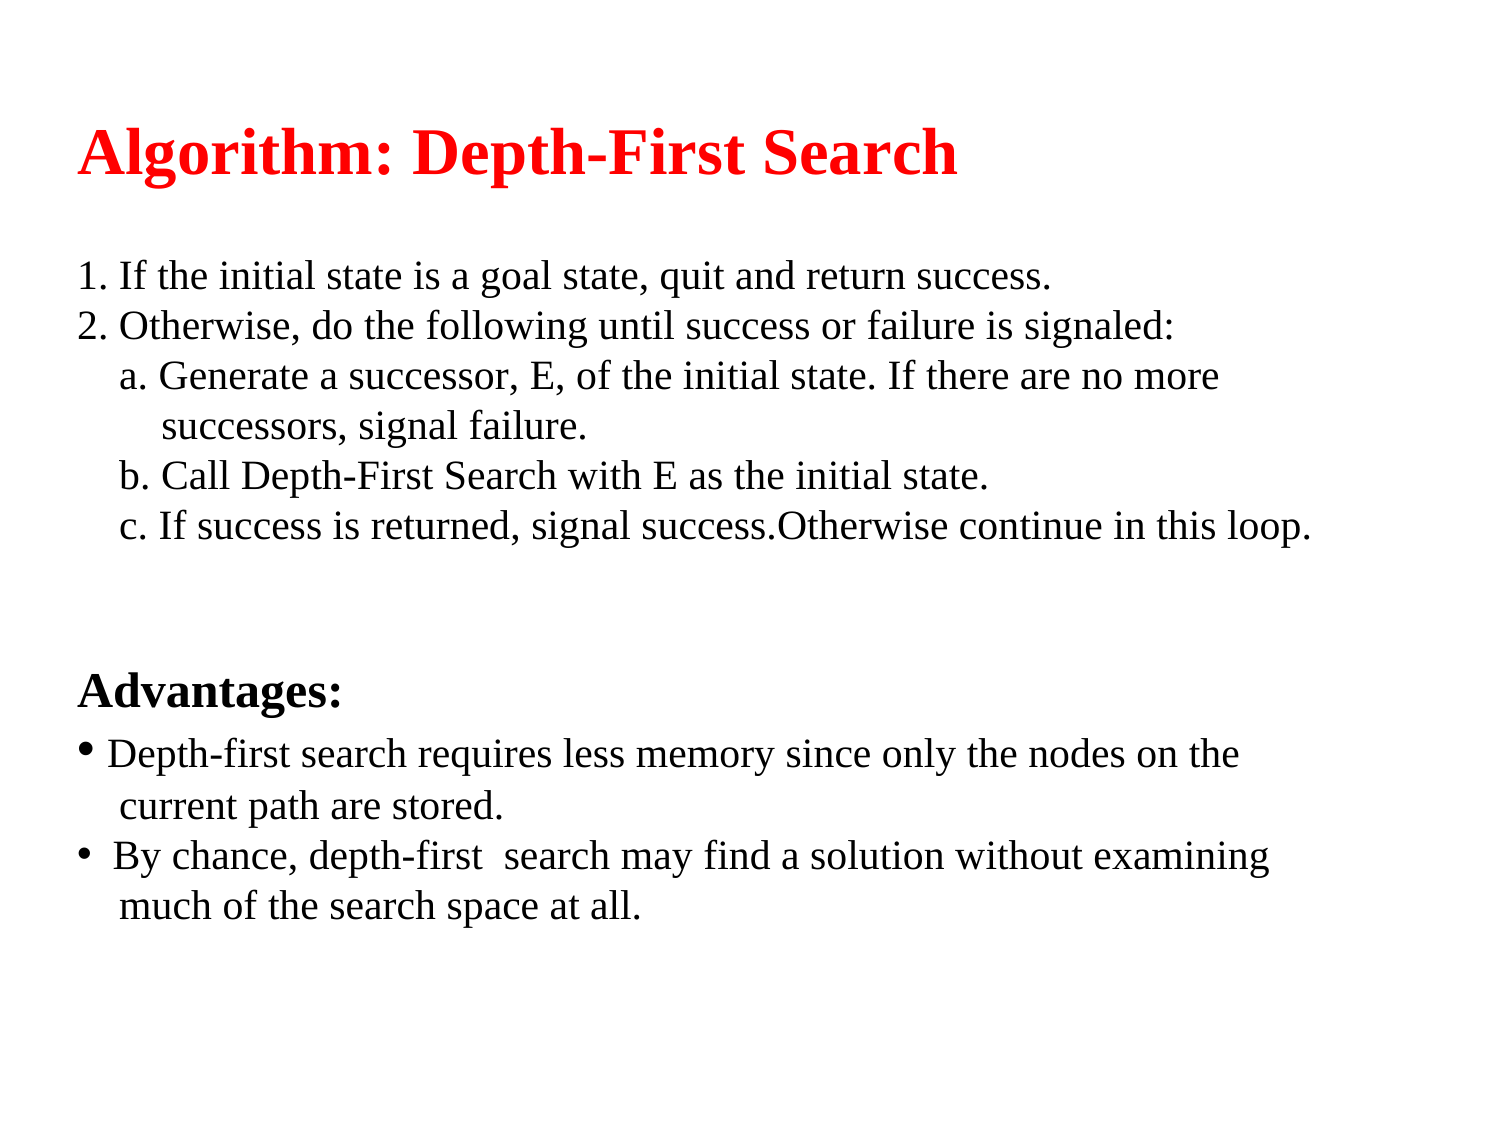

Algorithm: Depth-First Search
1. If the initial state is a goal state, quit and return success.
2. Otherwise, do the following until success or failure is signaled:
 a. Generate a successor, E, of the initial state. If there are no more
 successors, signal failure.
 b. Call Depth-First Search with E as the initial state.
 c. If success is returned, signal success.Otherwise continue in this loop.
Advantages:
 Depth-first search requires less memory since only the nodes on the
 current path are stored.
 By chance, depth-first search may find a solution without examining
 much of the search space at all.